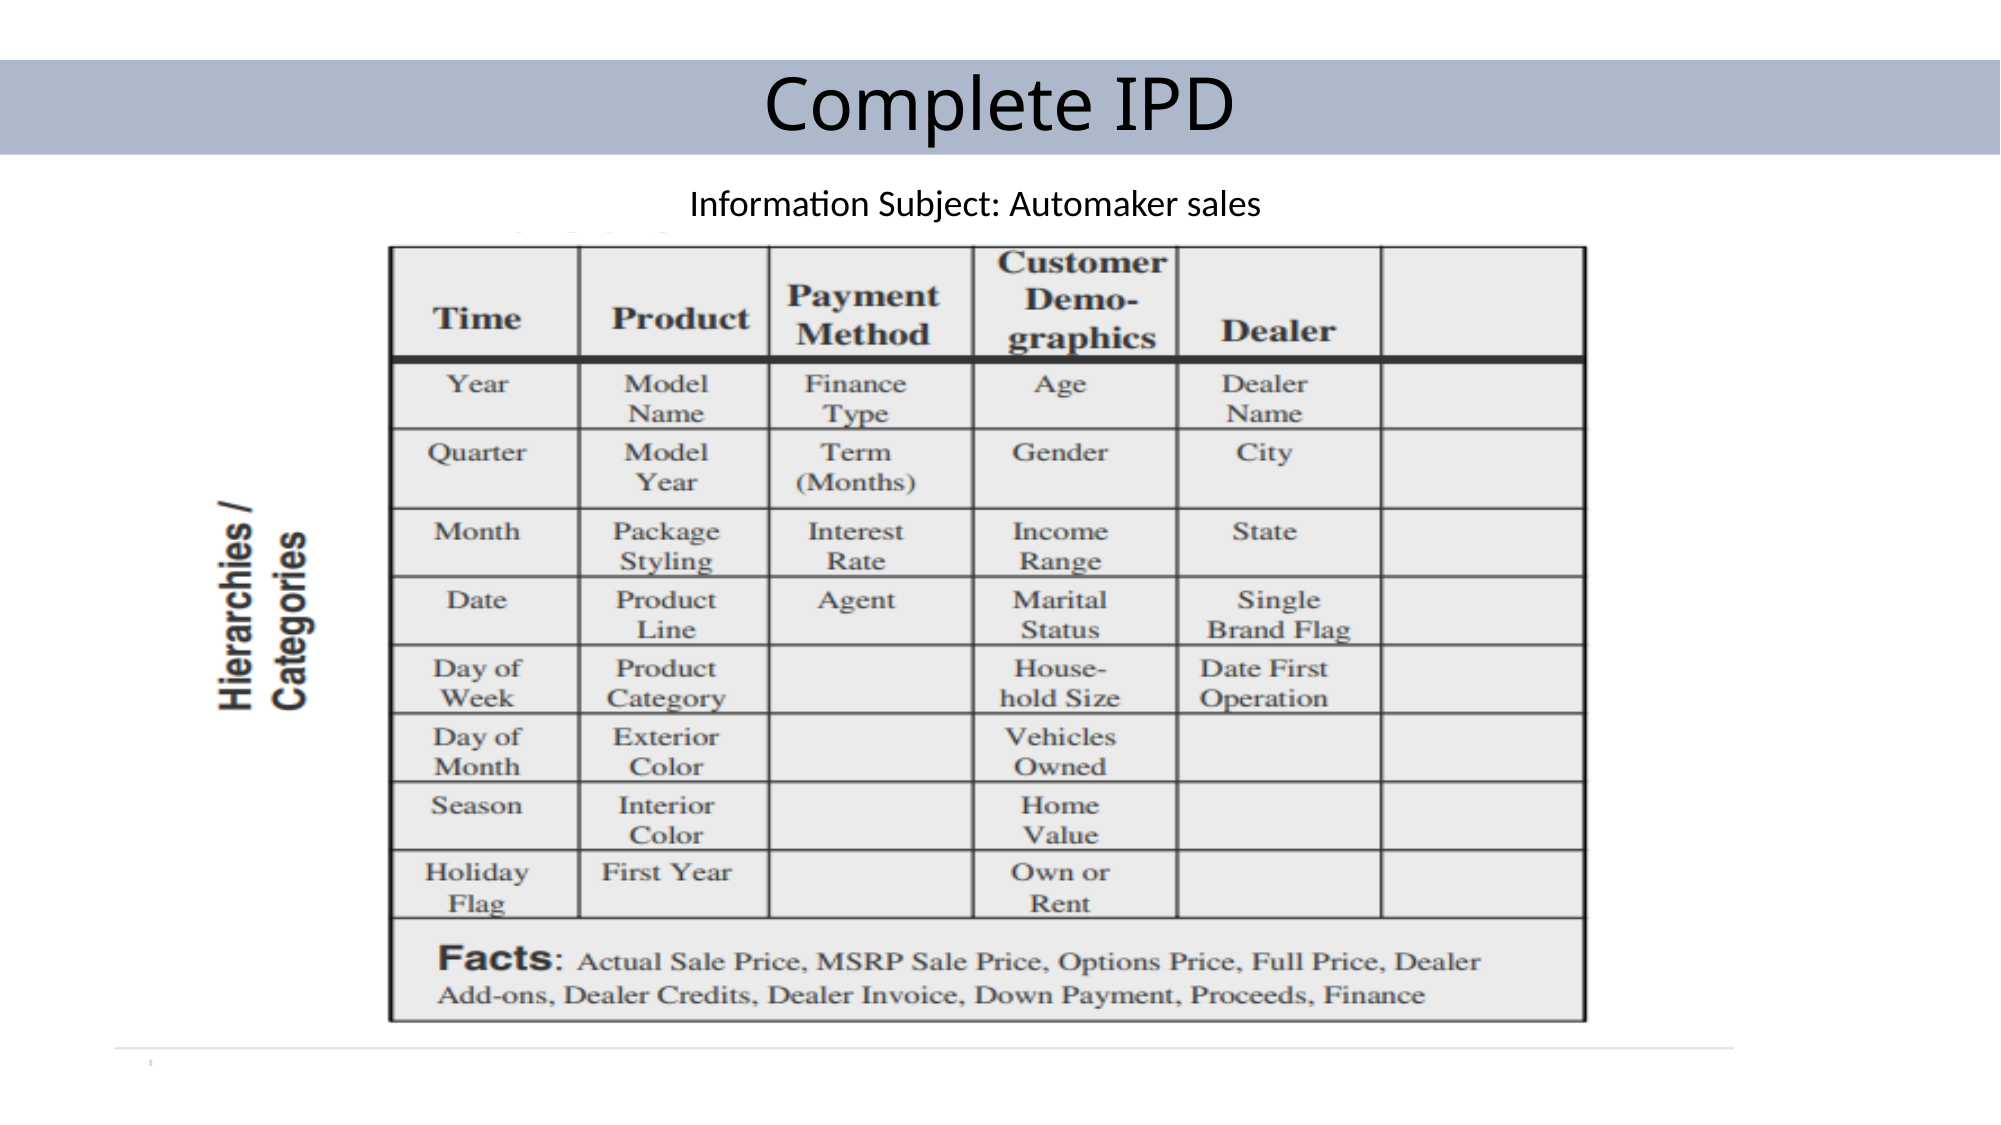

# Complete IPD
Information Subject: Automaker sales